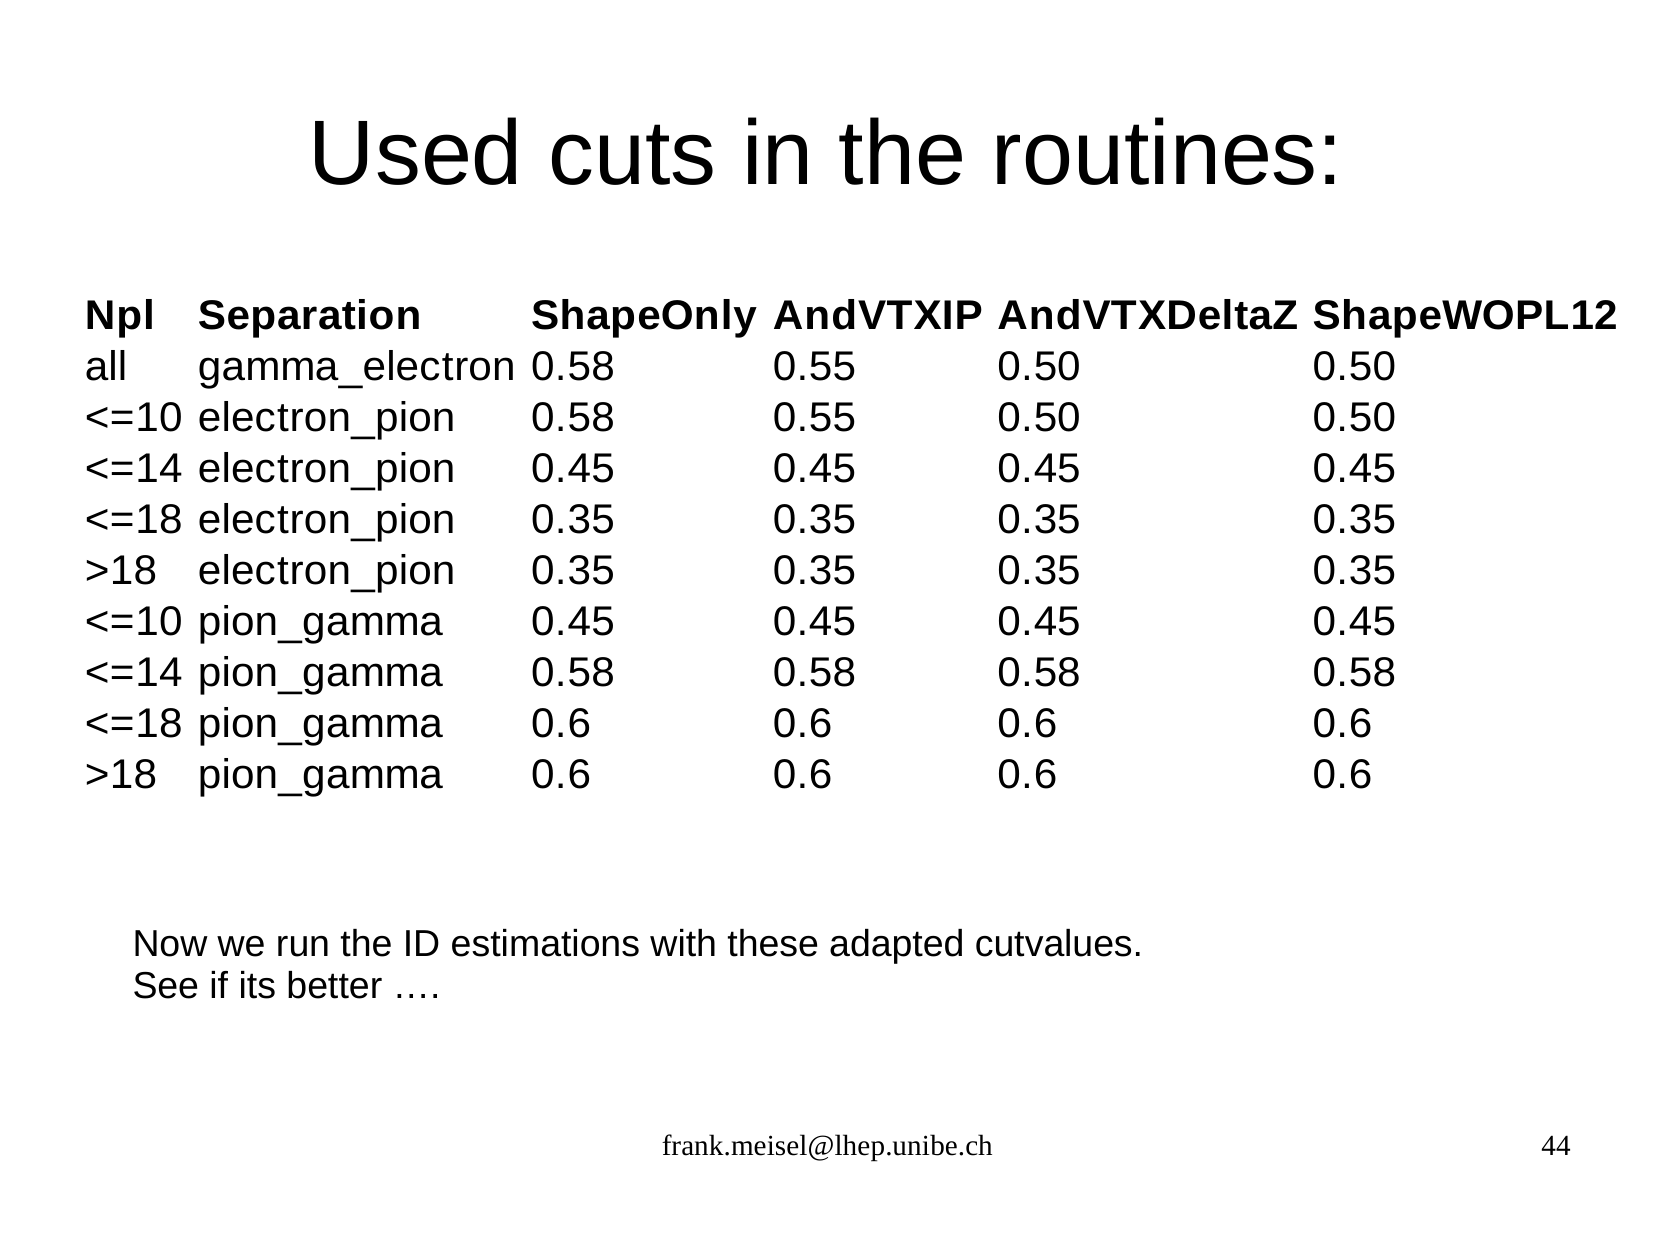

# Used cuts in the routines:
Now we run the ID estimations with these adapted cutvalues.
See if its better ….
frank.meisel@lhep.unibe.ch
44